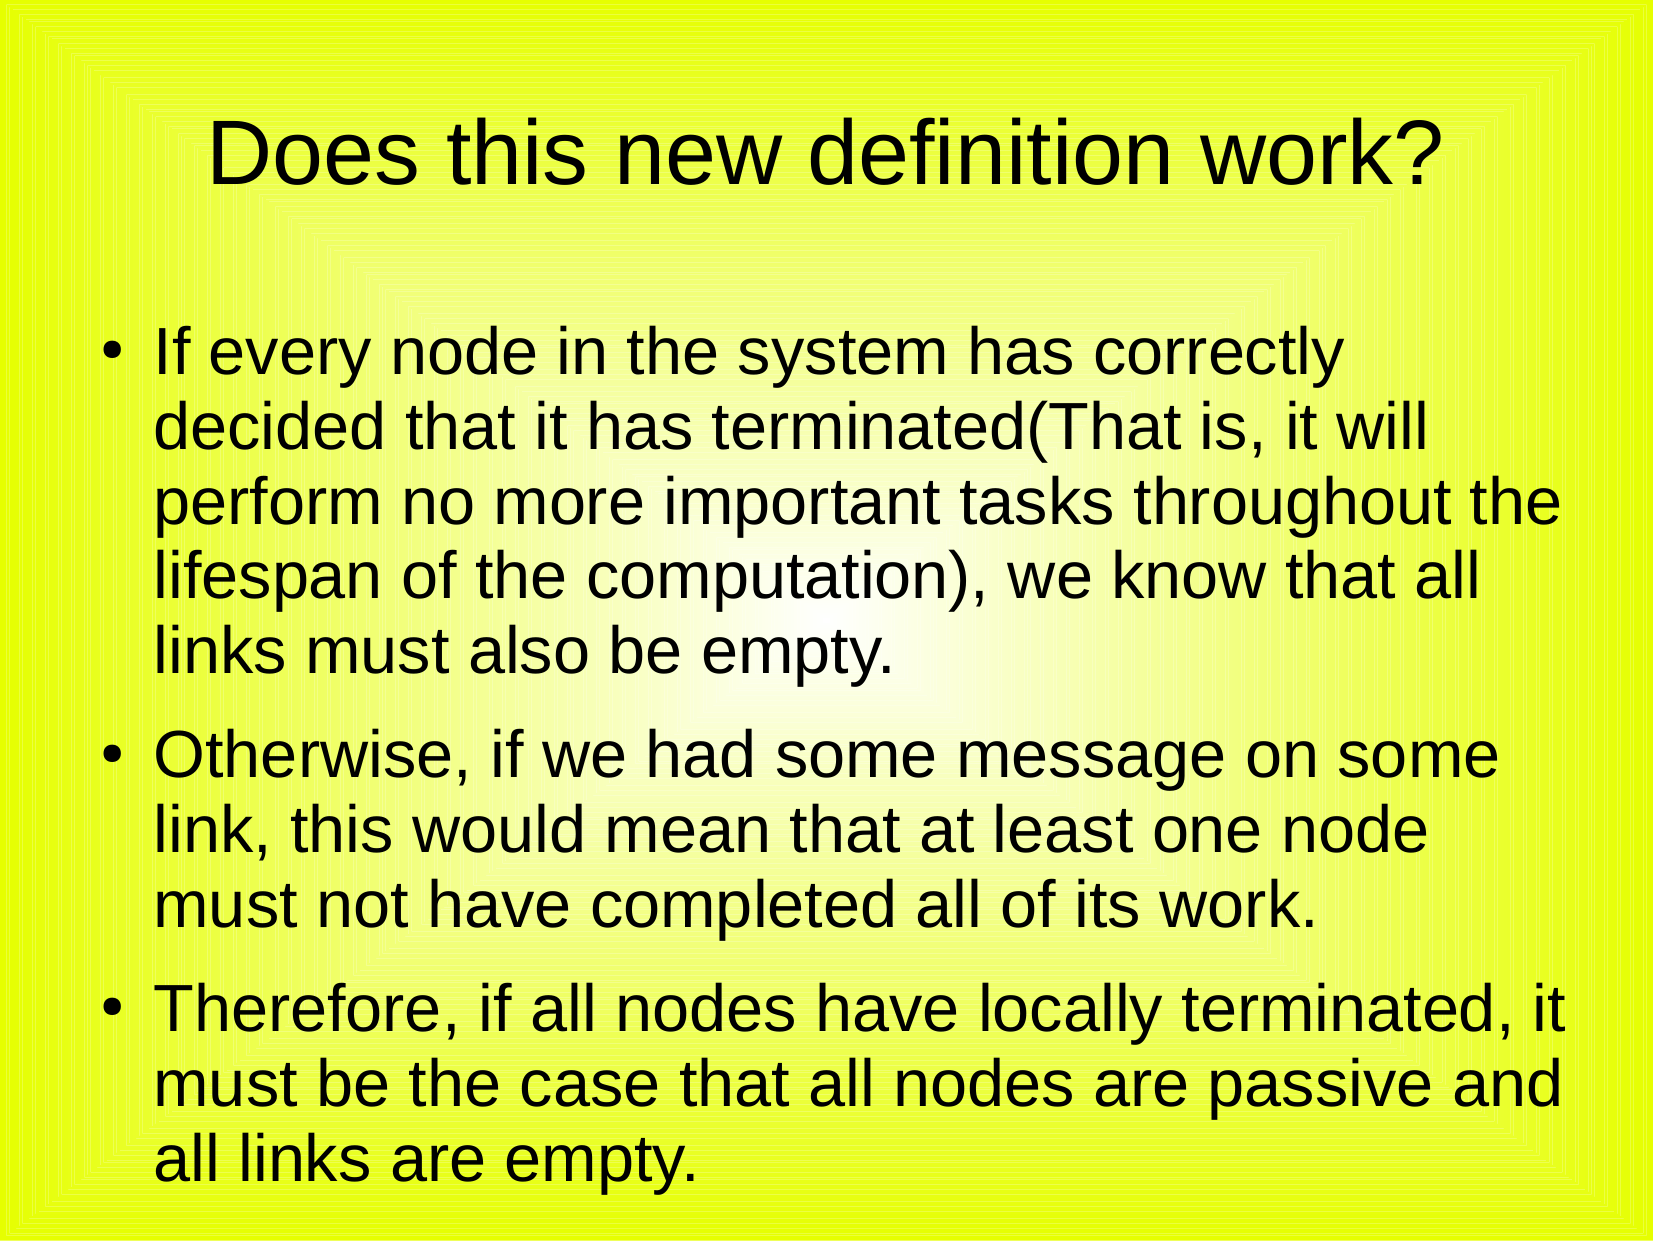

# Does this new definition work?
If every node in the system has correctly decided that it has terminated(That is, it will perform no more important tasks throughout the lifespan of the computation), we know that all links must also be empty.
Otherwise, if we had some message on some link, this would mean that at least one node must not have completed all of its work.
Therefore, if all nodes have locally terminated, it must be the case that all nodes are passive and all links are empty.